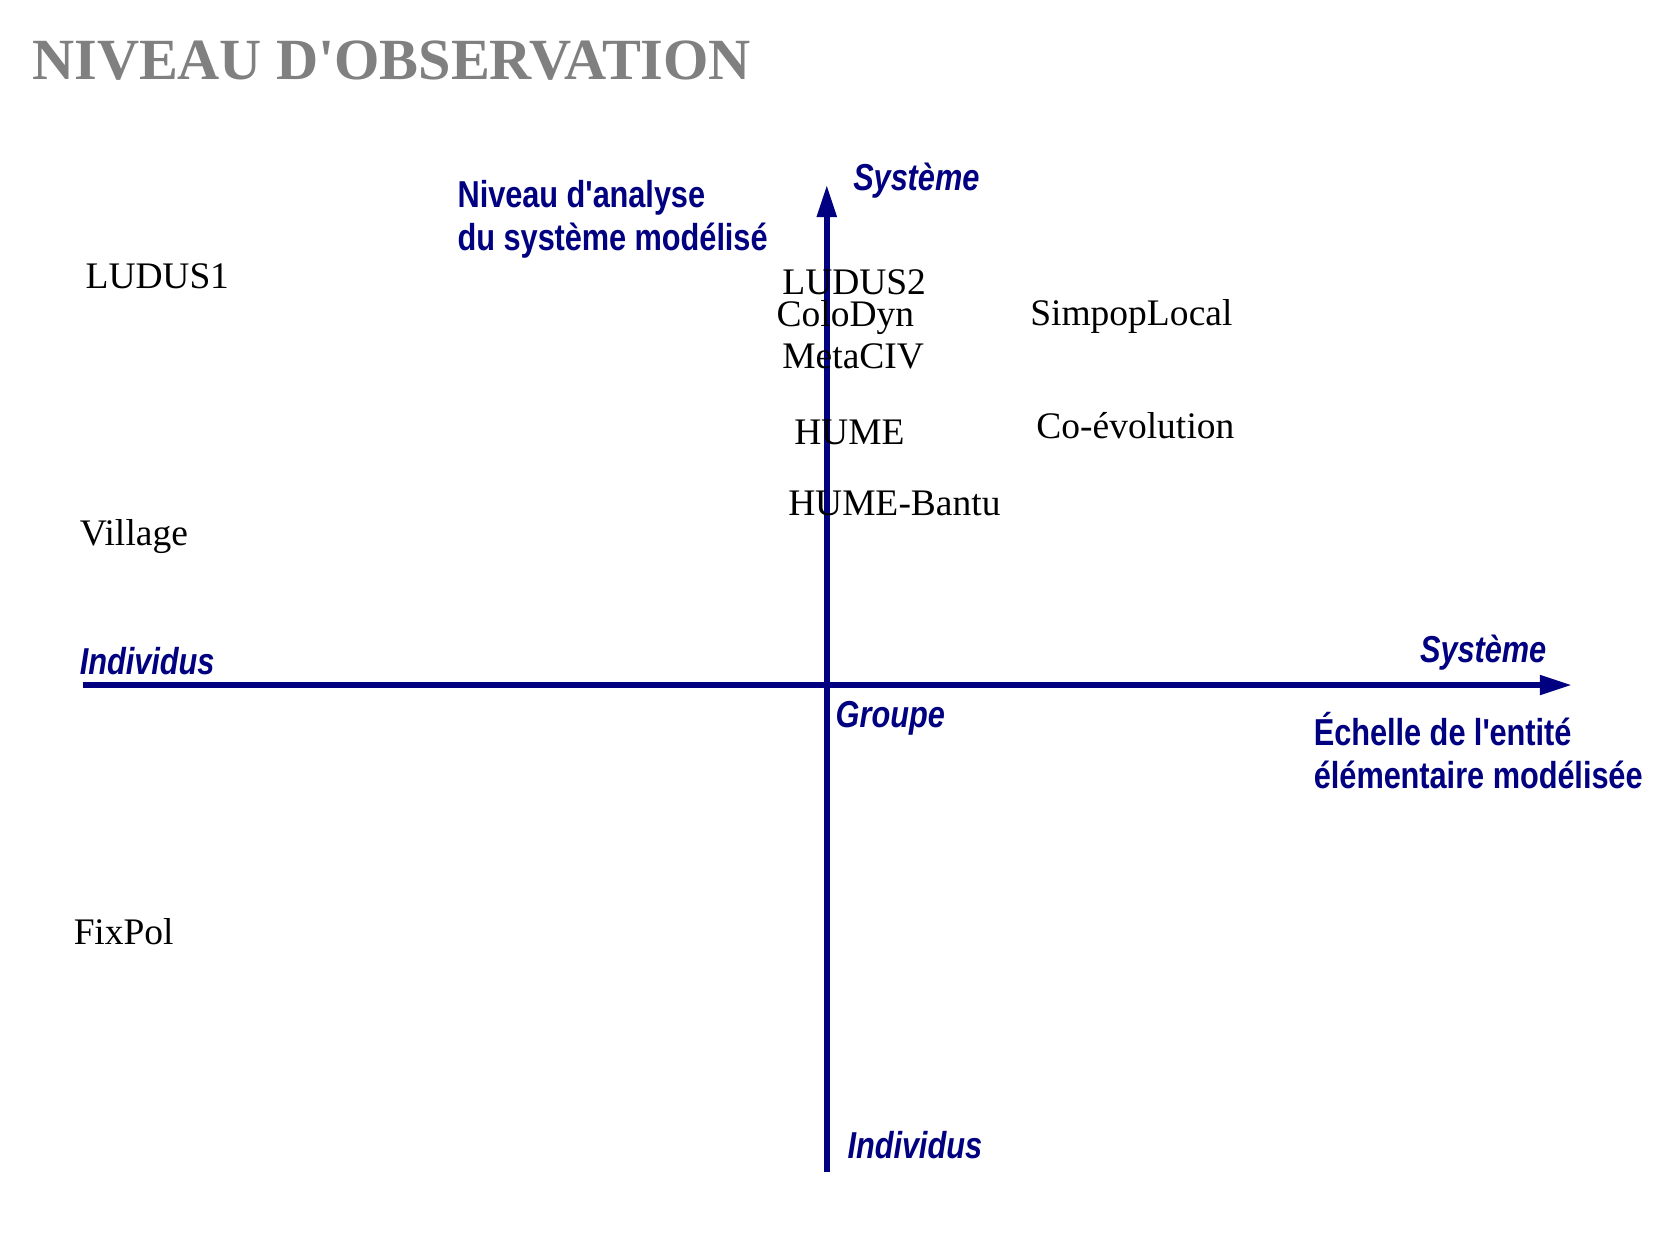

NIVEAU D'OBSERVATION
Système
Niveau d'analyse
du système modélisé
LUDUS1
LUDUS2
SimpopLocal
ColoDyn
MetaCIV
Co-évolution
HUME
HUME-Bantu
Village
Système
Individus
Groupe
Échelle de l'entité élémentaire modélisée
FixPol
Individus